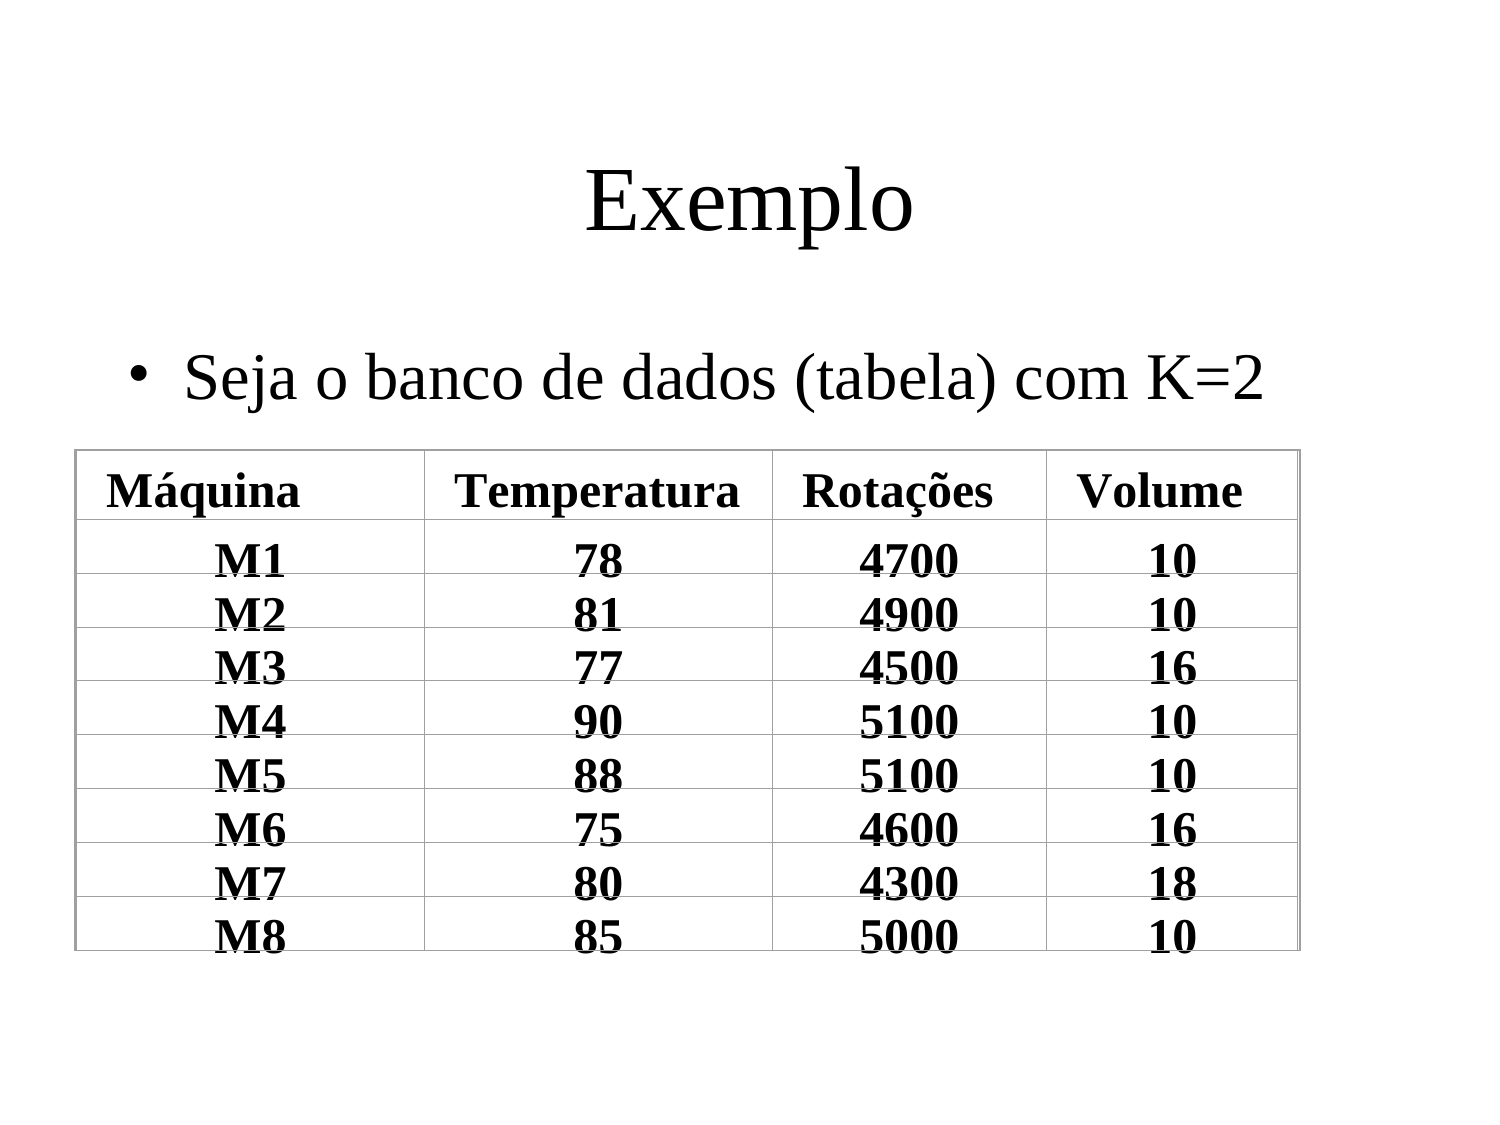

# Exemplo
Seja o banco de dados (tabela) com K=2
Máquina
Temperatura
Rotações
Volume
M1
78
4700
10
M2
81
4900
10
M3
77
4500
16
M4
90
5100
10
M5
88
5100
10
M6
75
4600
16
M7
80
4300
18
M8
85
5000
10